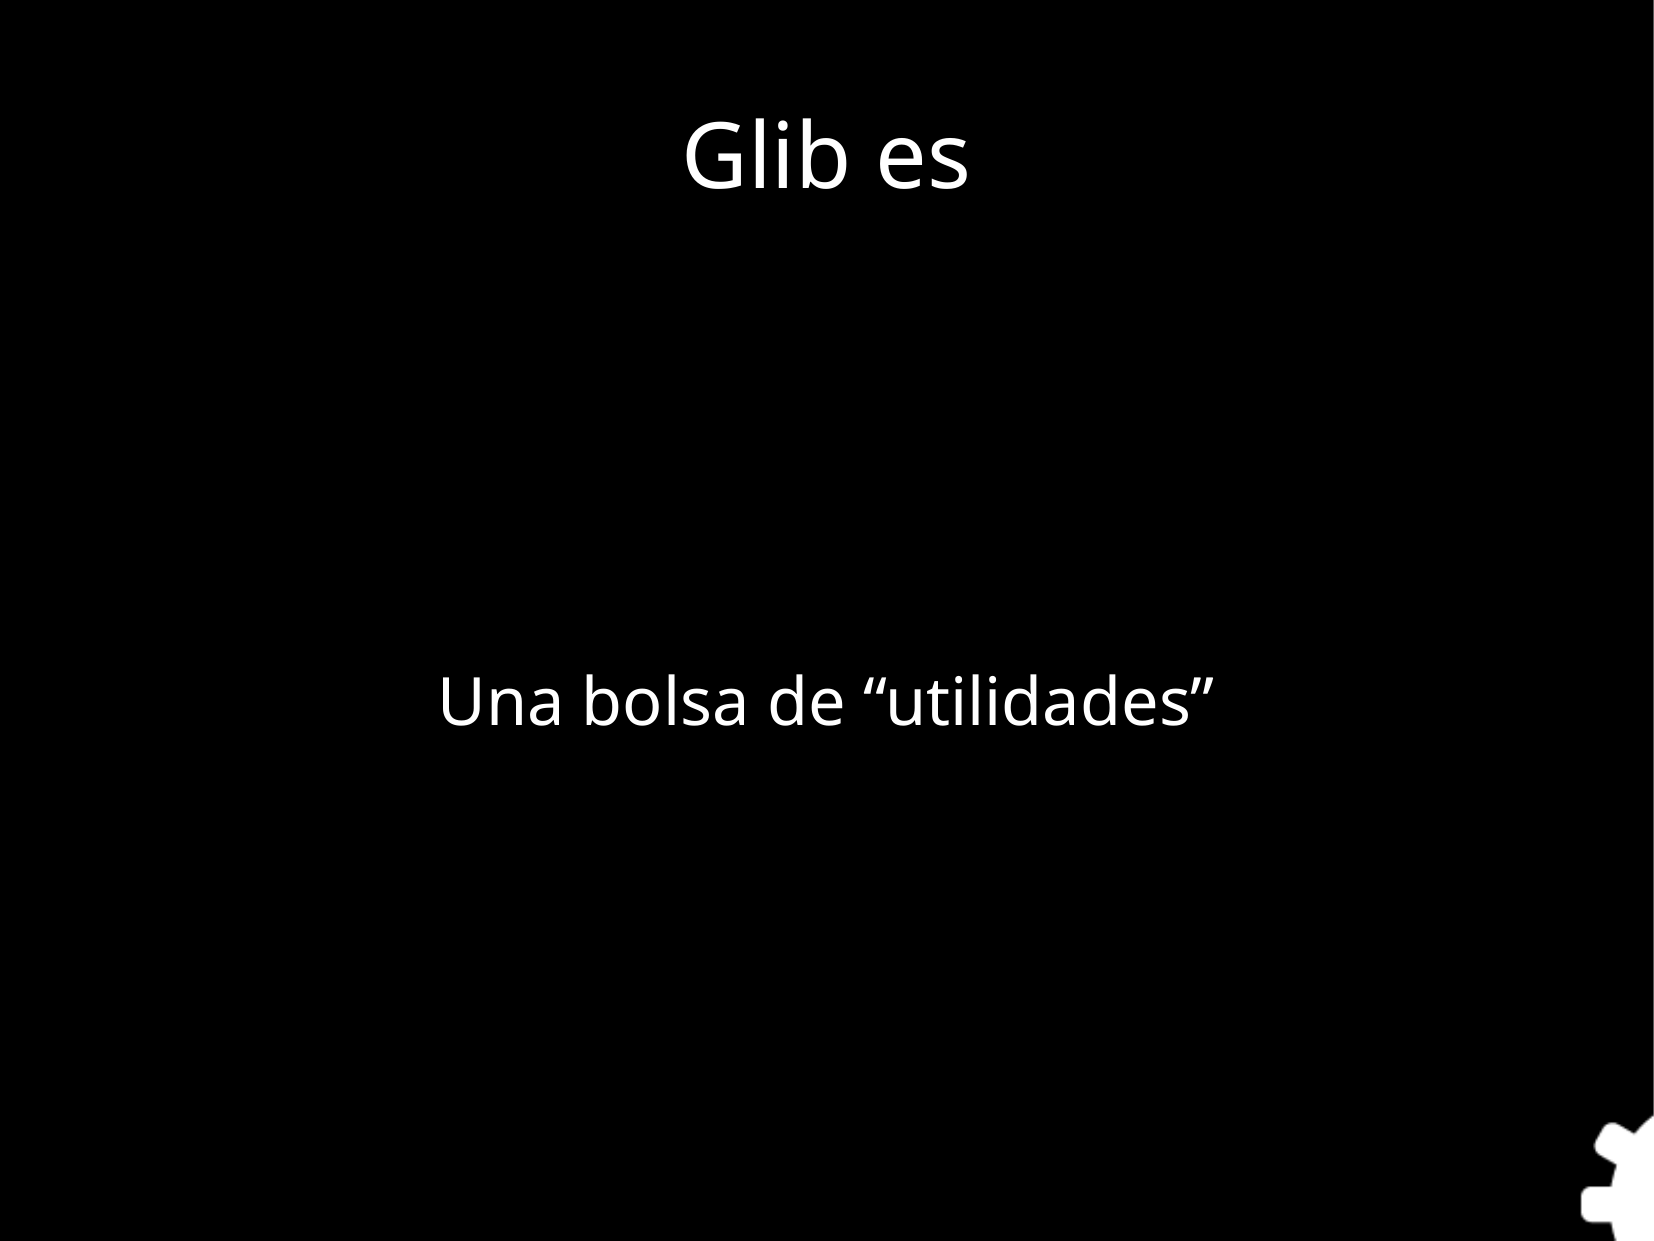

# Glib es
Una bolsa de “utilidades”